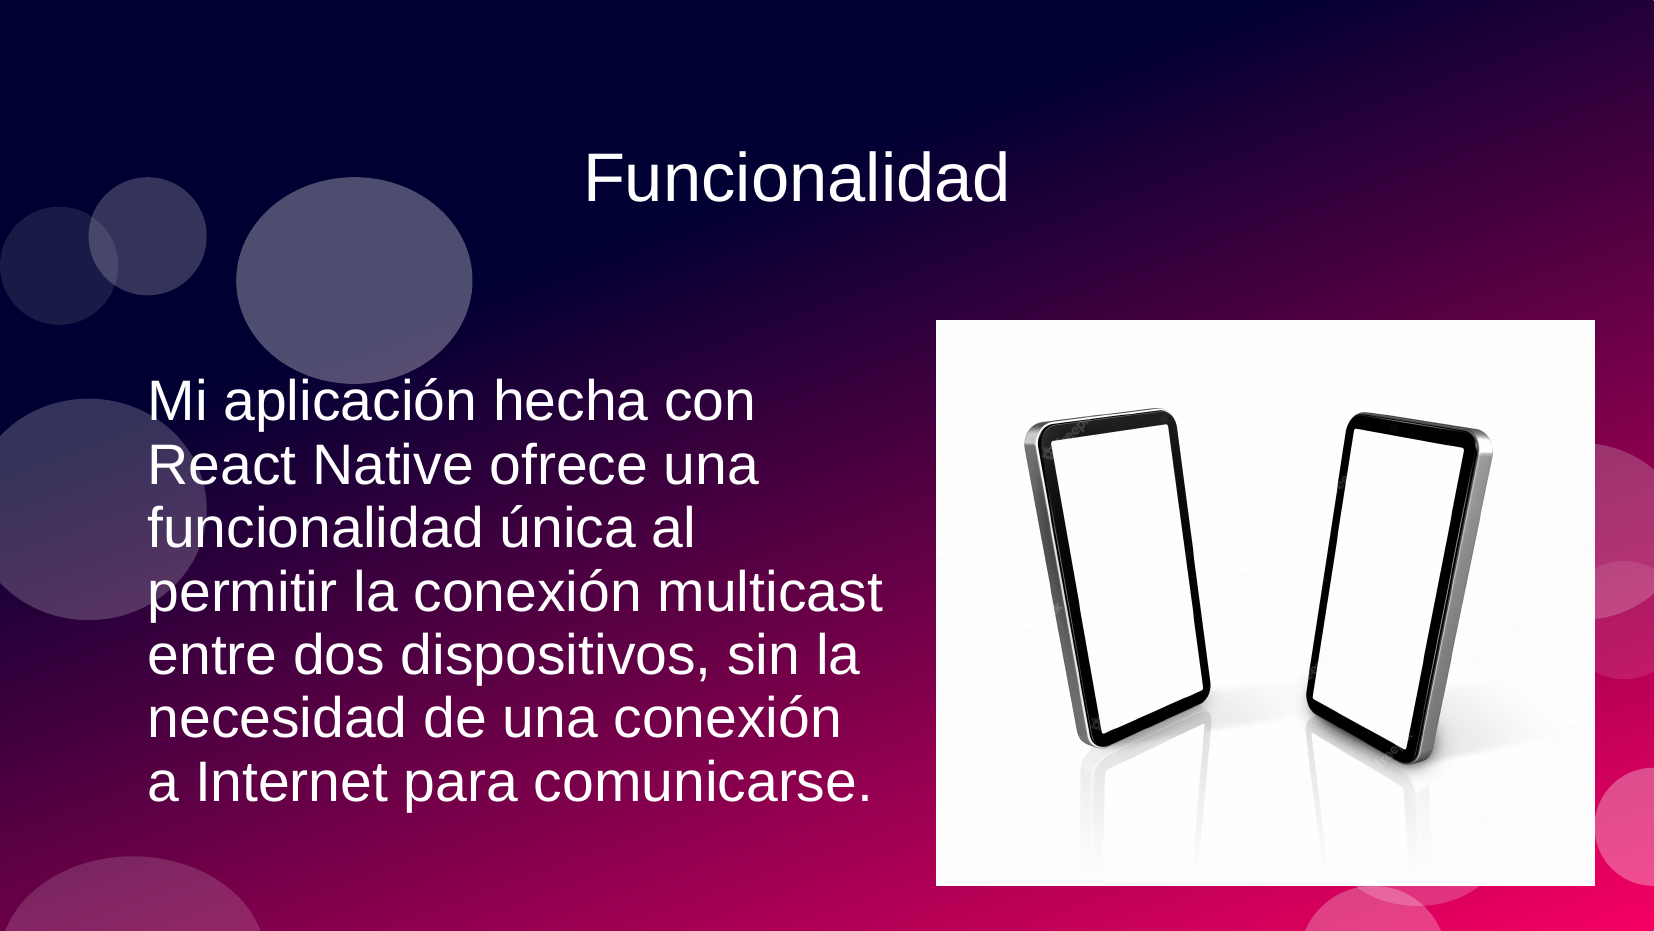

# Funcionalidad
Mi aplicación hecha con React Native ofrece una funcionalidad única al permitir la conexión multicast entre dos dispositivos, sin la necesidad de una conexión a Internet para comunicarse.